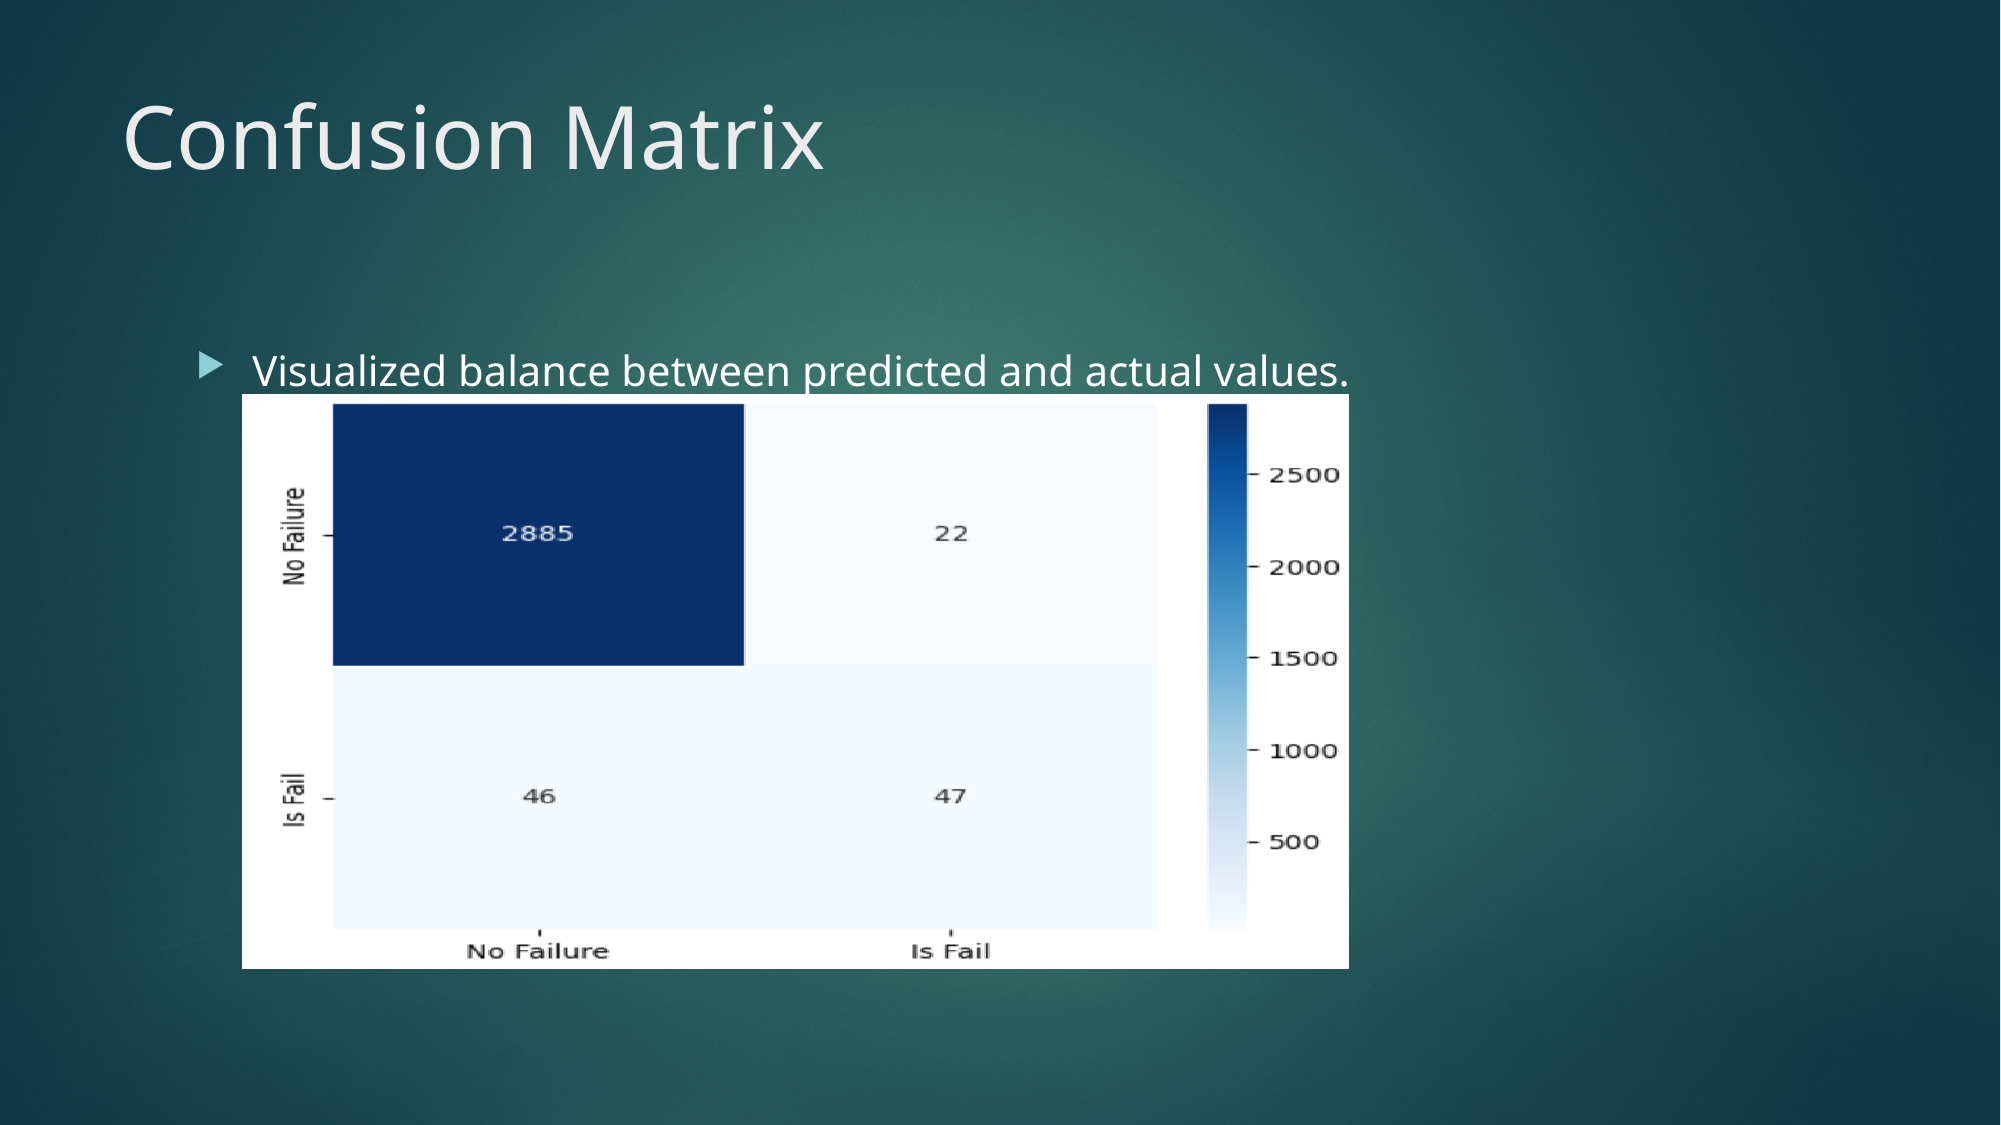

# Confusion Matrix
Visualized balance between predicted and actual values.